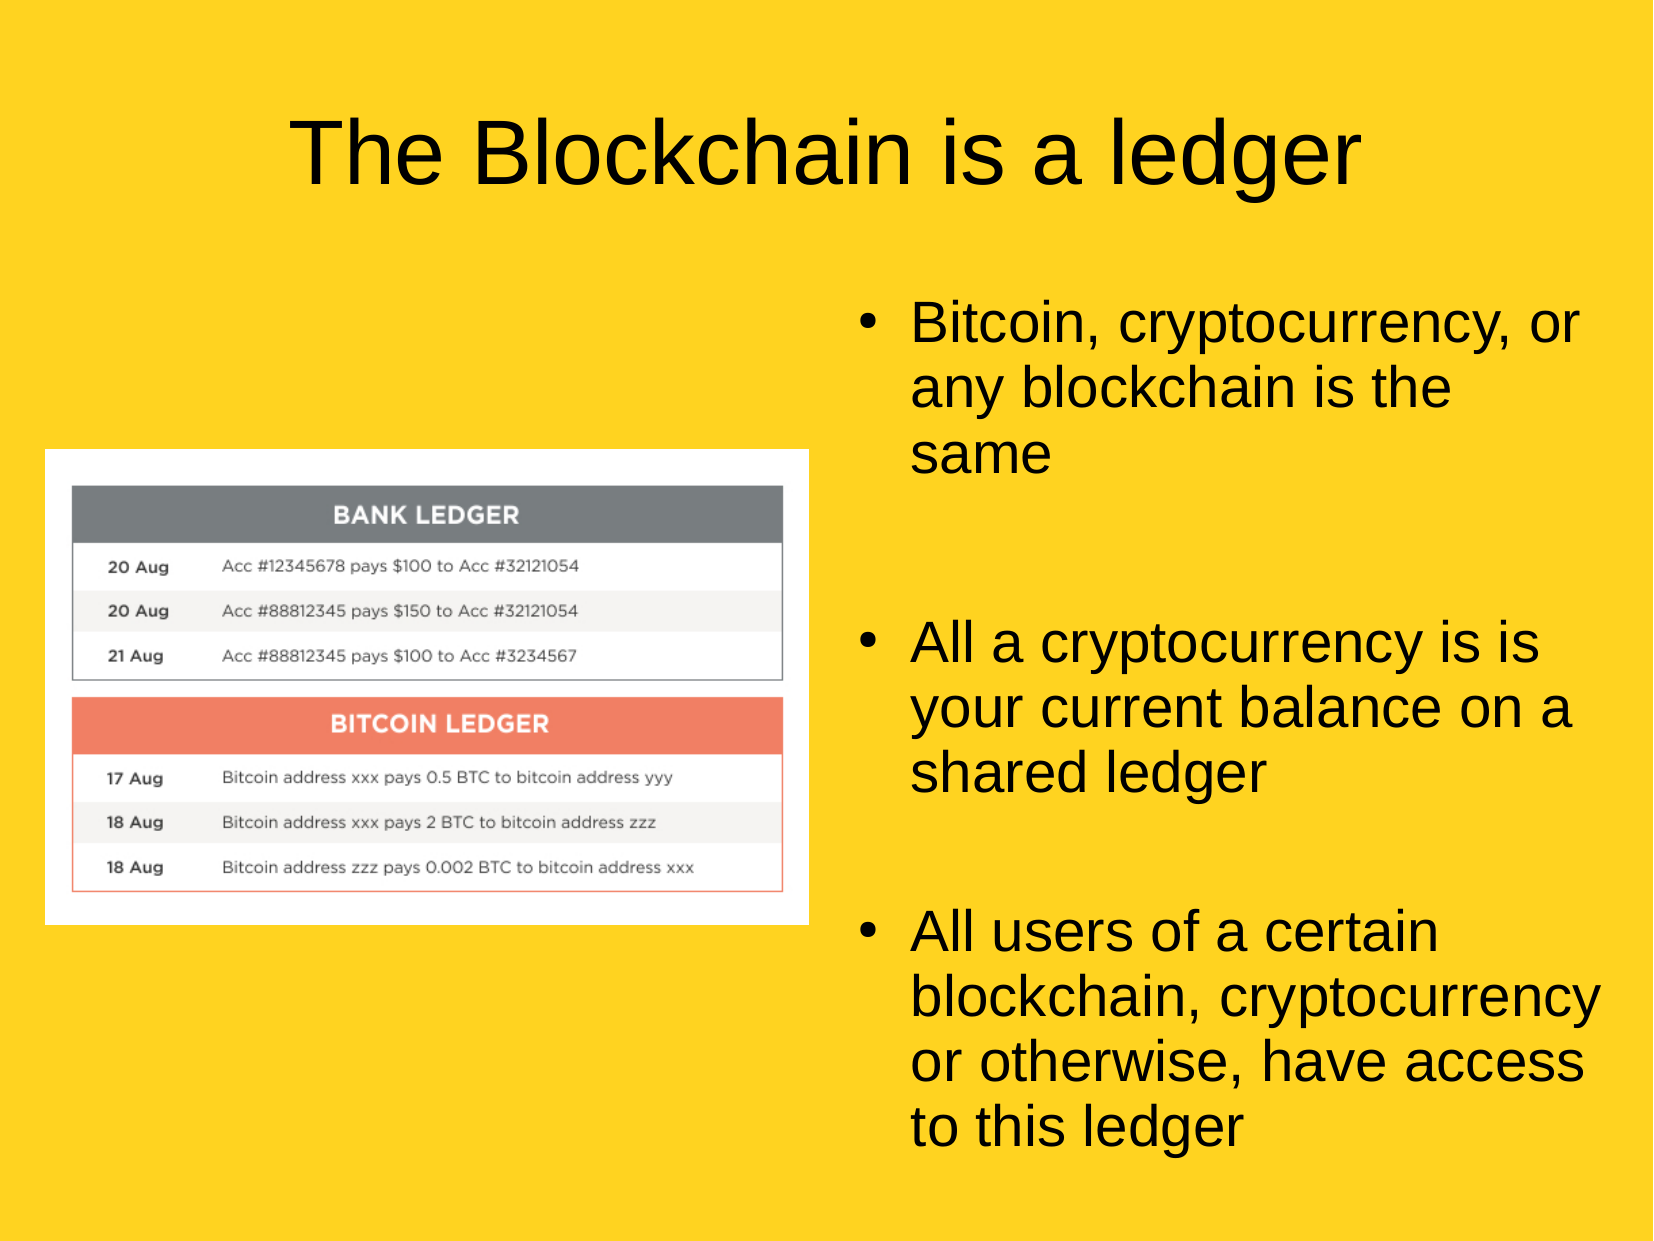

# The Blockchain is a ledger
Bitcoin, cryptocurrency, or any blockchain is the same
All a cryptocurrency is is your current balance on a shared ledger
All users of a certain blockchain, cryptocurrency or otherwise, have access to this ledger